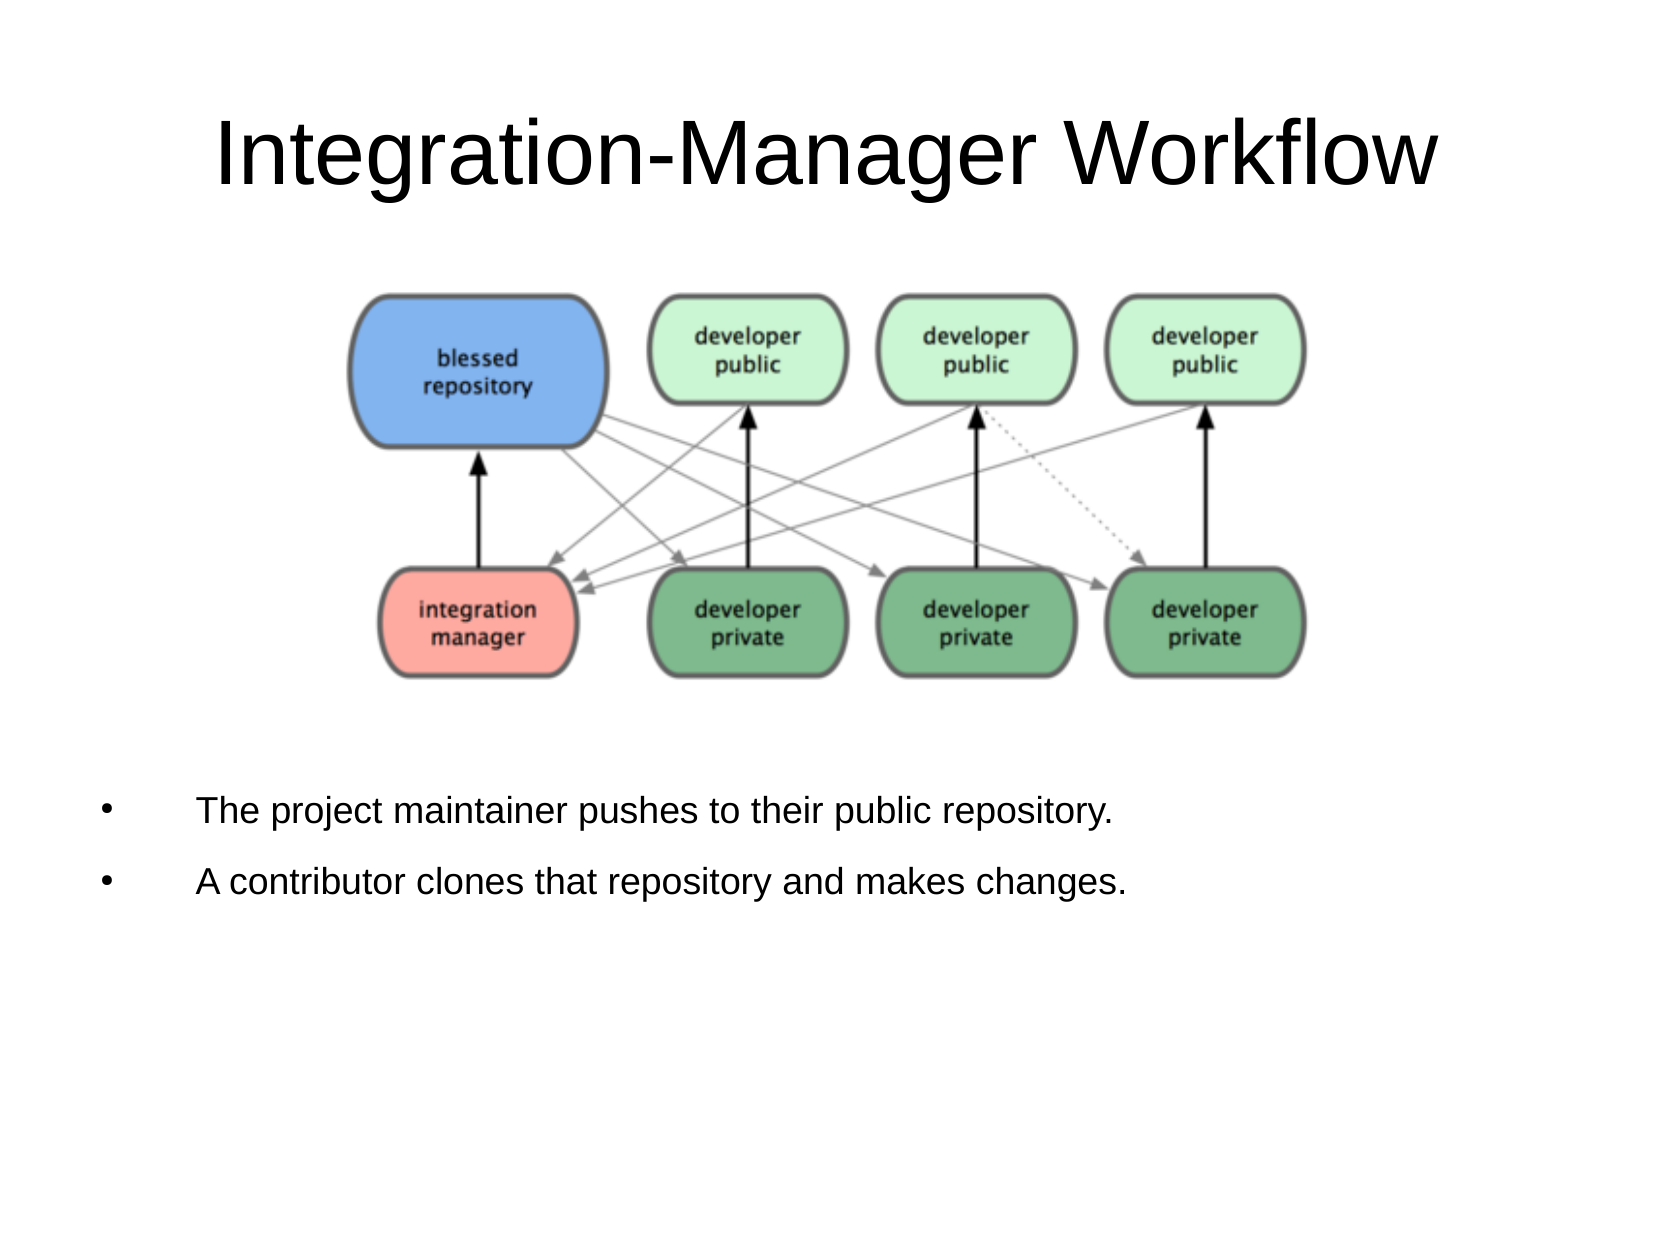

# Integration-Manager Workflow
 The project maintainer pushes to their public repository.
 A contributor clones that repository and makes changes.